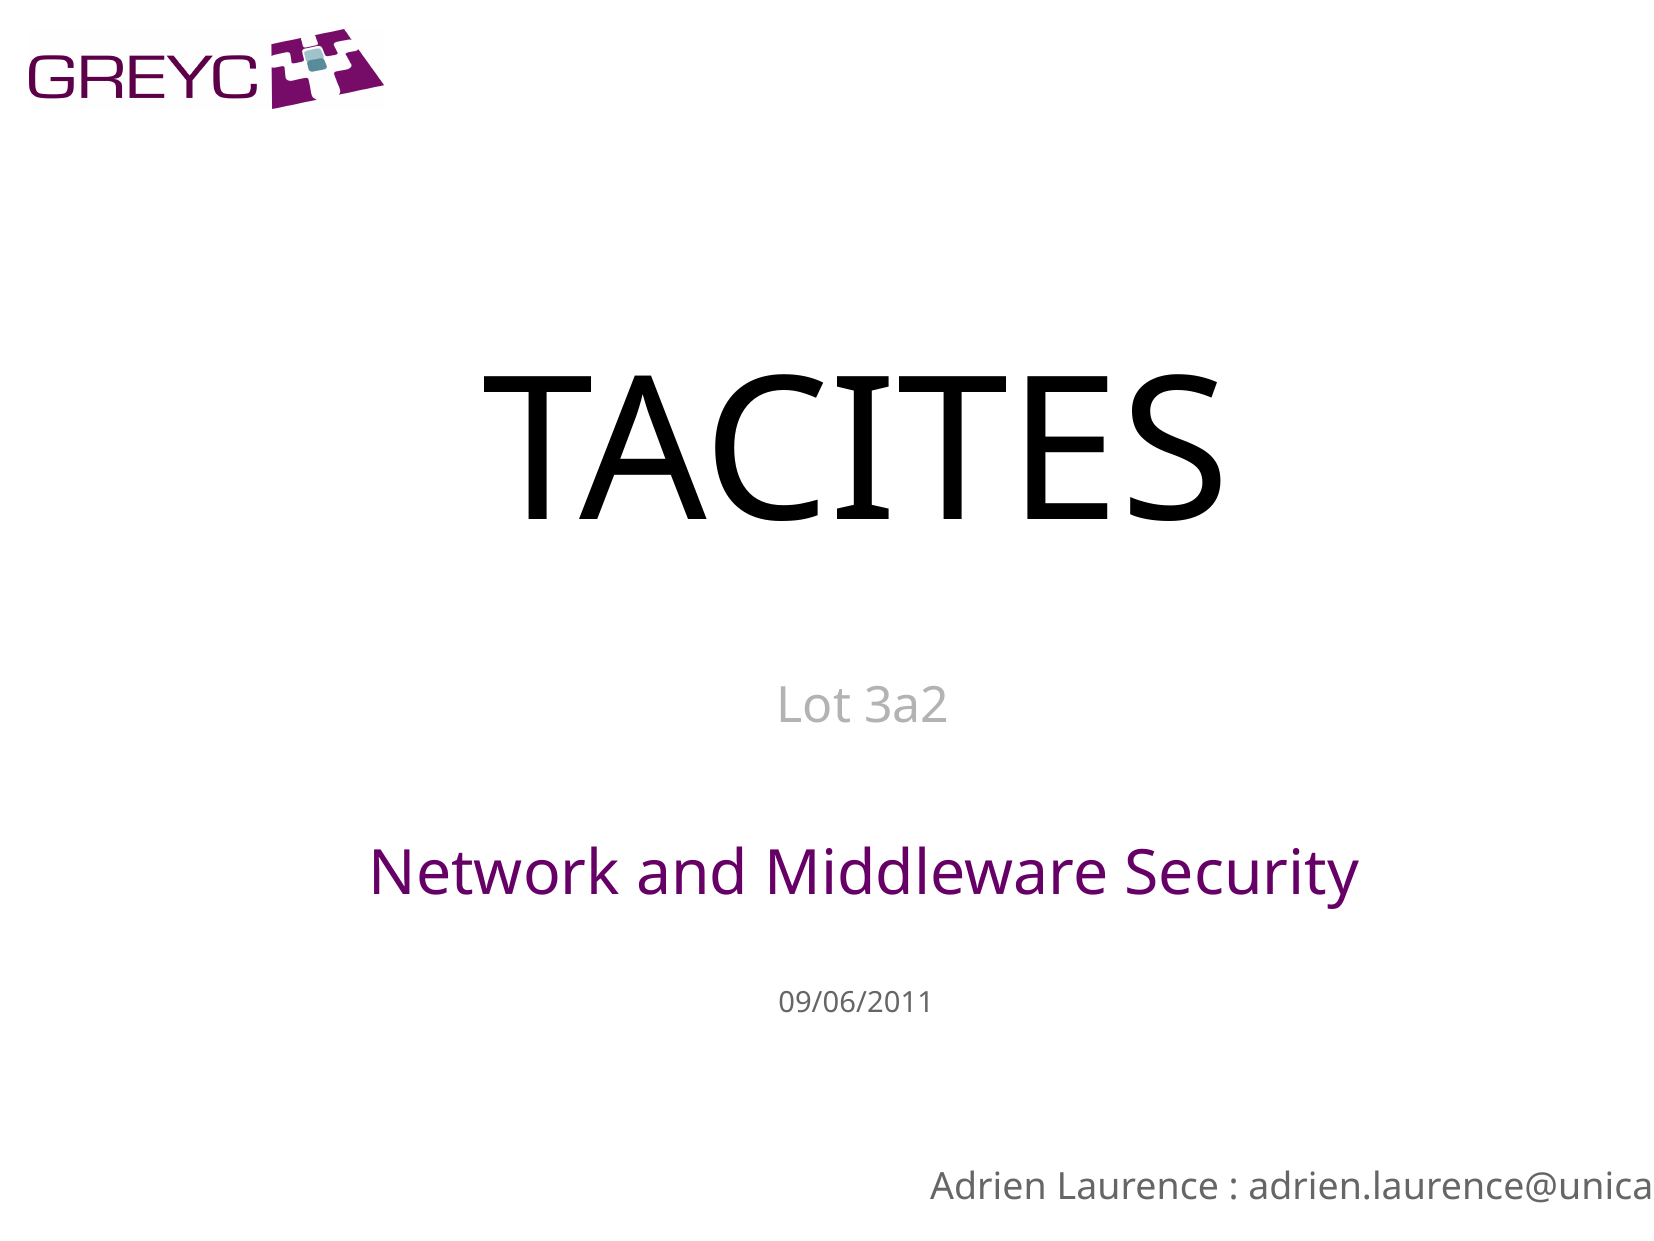

# TACITES Lot 3a2 Network and Middleware Security 09/06/2011
Adrien Laurence : adrien.laurence@unicaen.fr